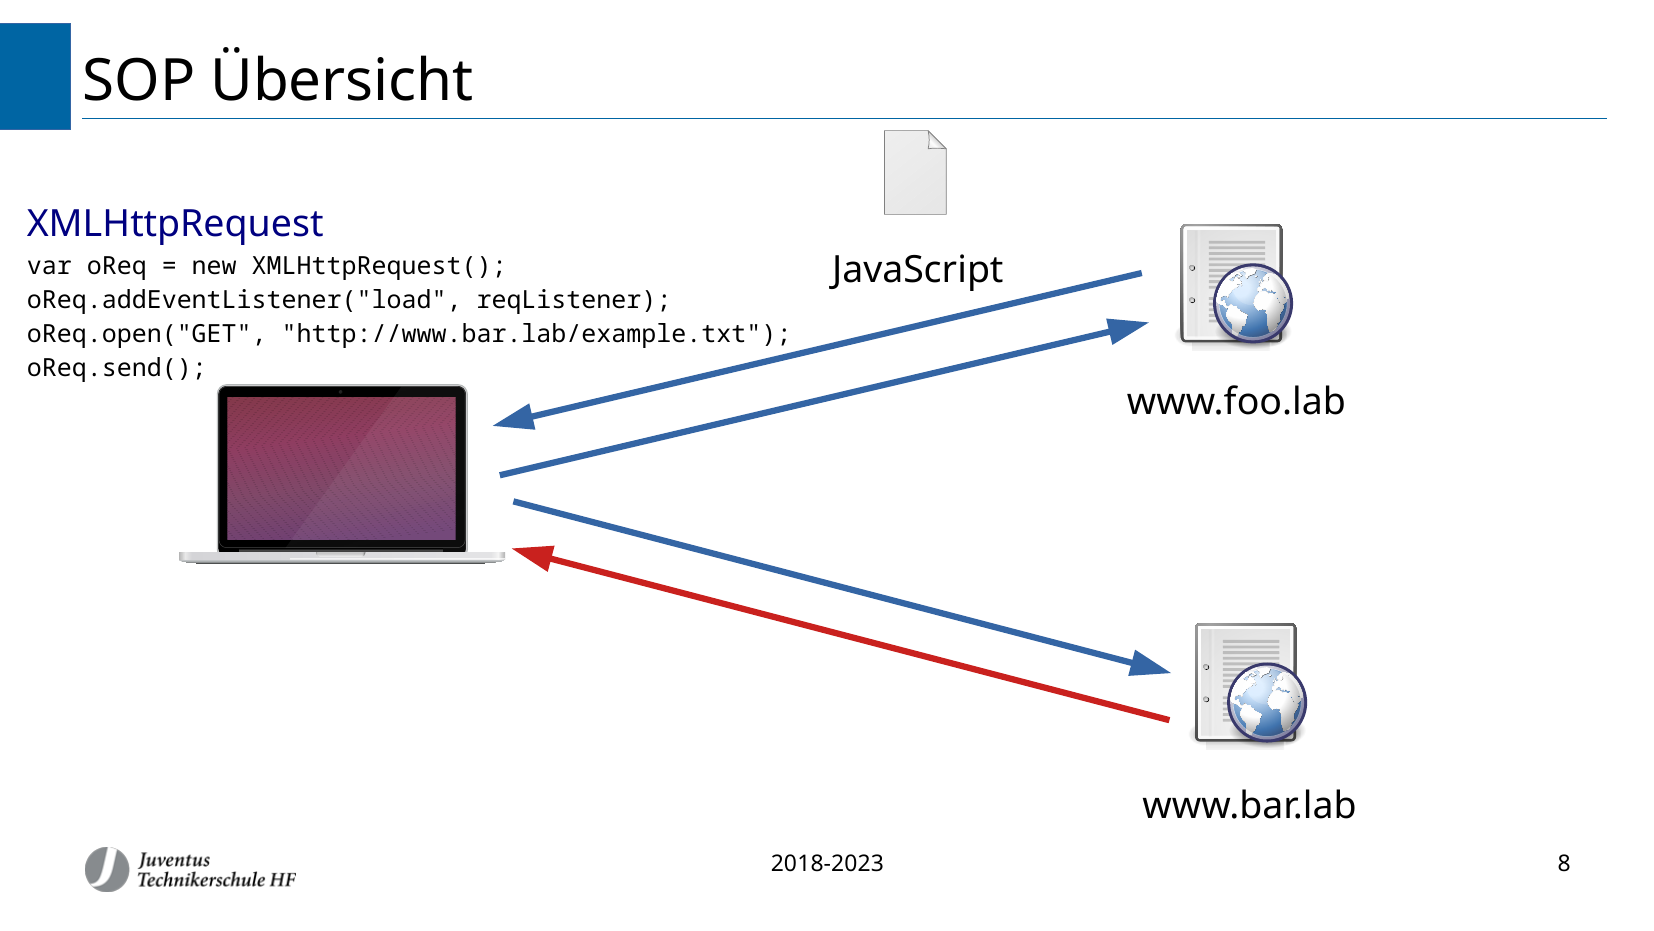

# SOP Übersicht
JavaScript
XMLHttpRequest
var oReq = new XMLHttpRequest();
oReq.addEventListener("load", reqListener);
oReq.open("GET", "http://www.bar.lab/example.txt");
oReq.send();
www.foo.lab
www.bar.lab
2018-2023
8